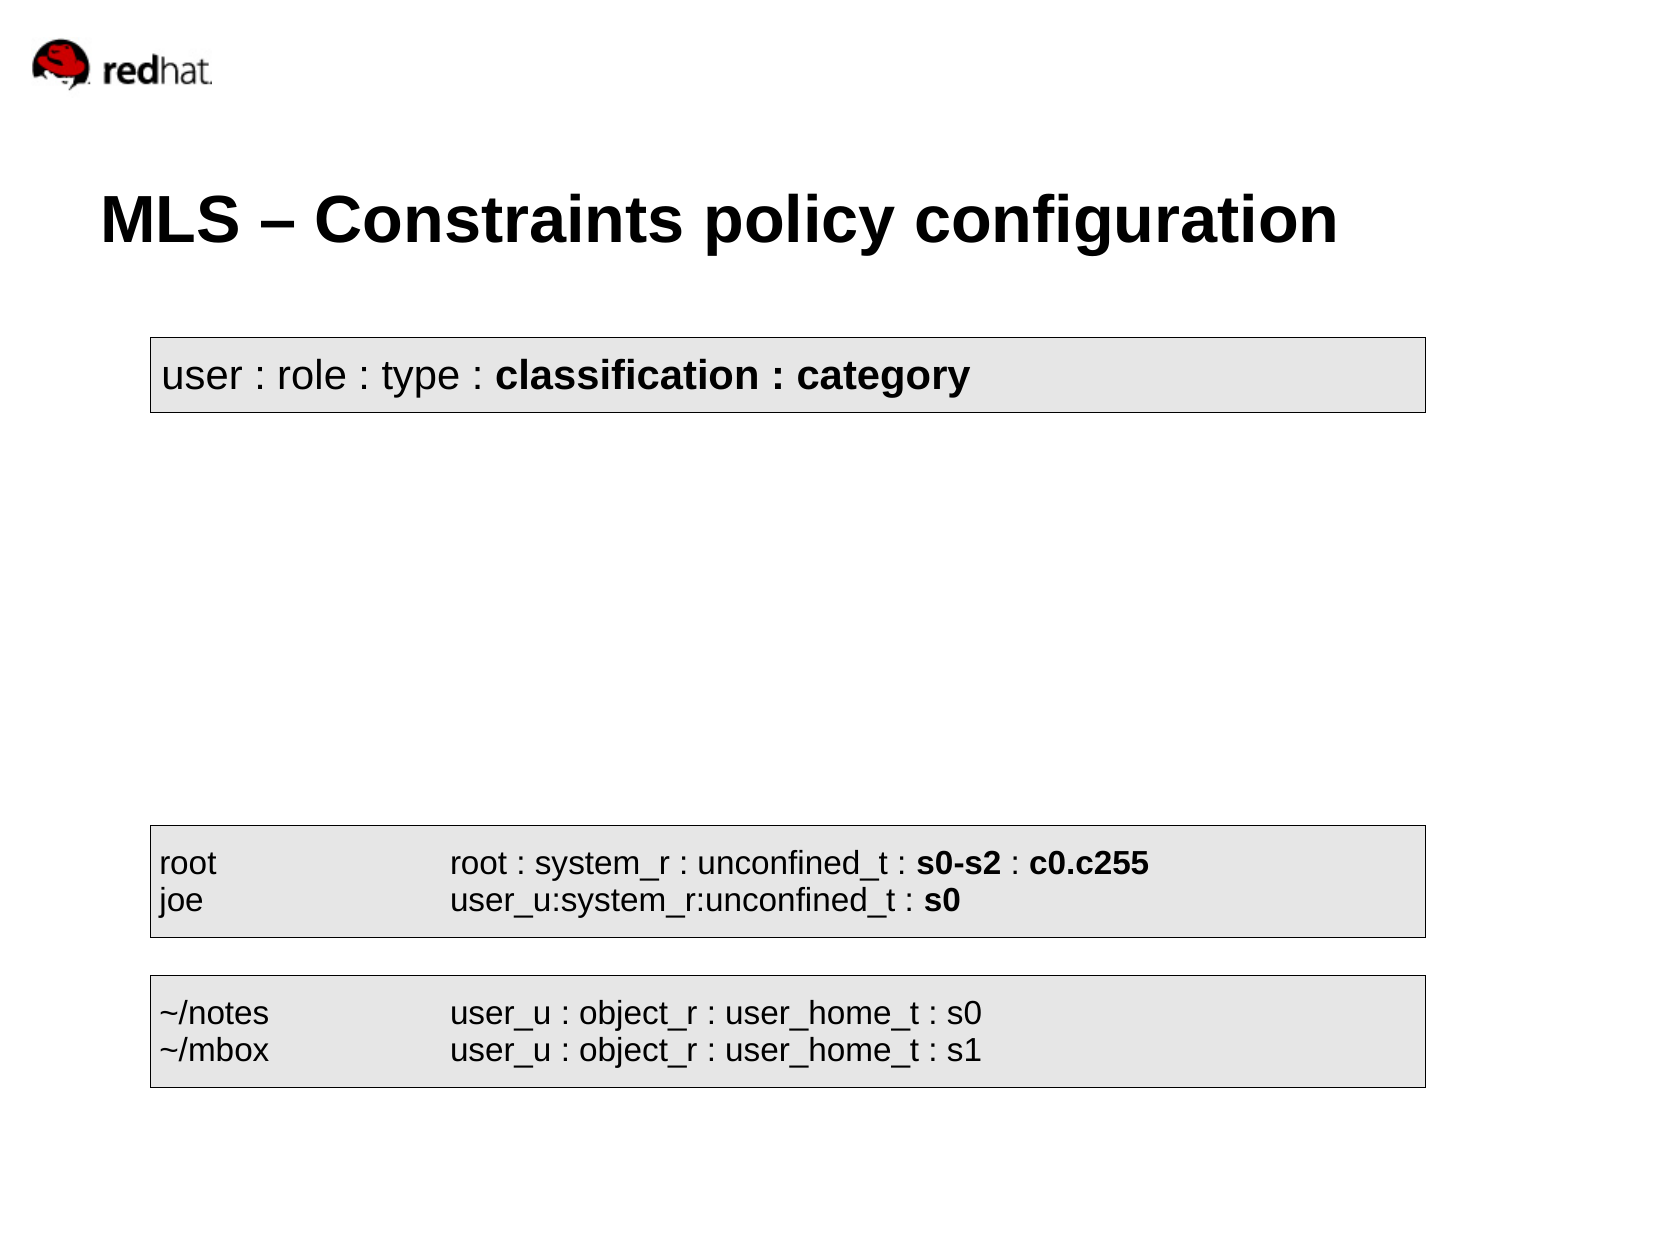

# MLS – Constraints policy configuration
 user : role : type : classification : category
 root		root : system_r : unconfined_t : s0-s2 : c0.c255
 joe		user_u:system_r:unconfined_t : s0
 ~/notes		user_u : object_r : user_home_t : s0
 ~/mbox		user_u : object_r : user_home_t : s1